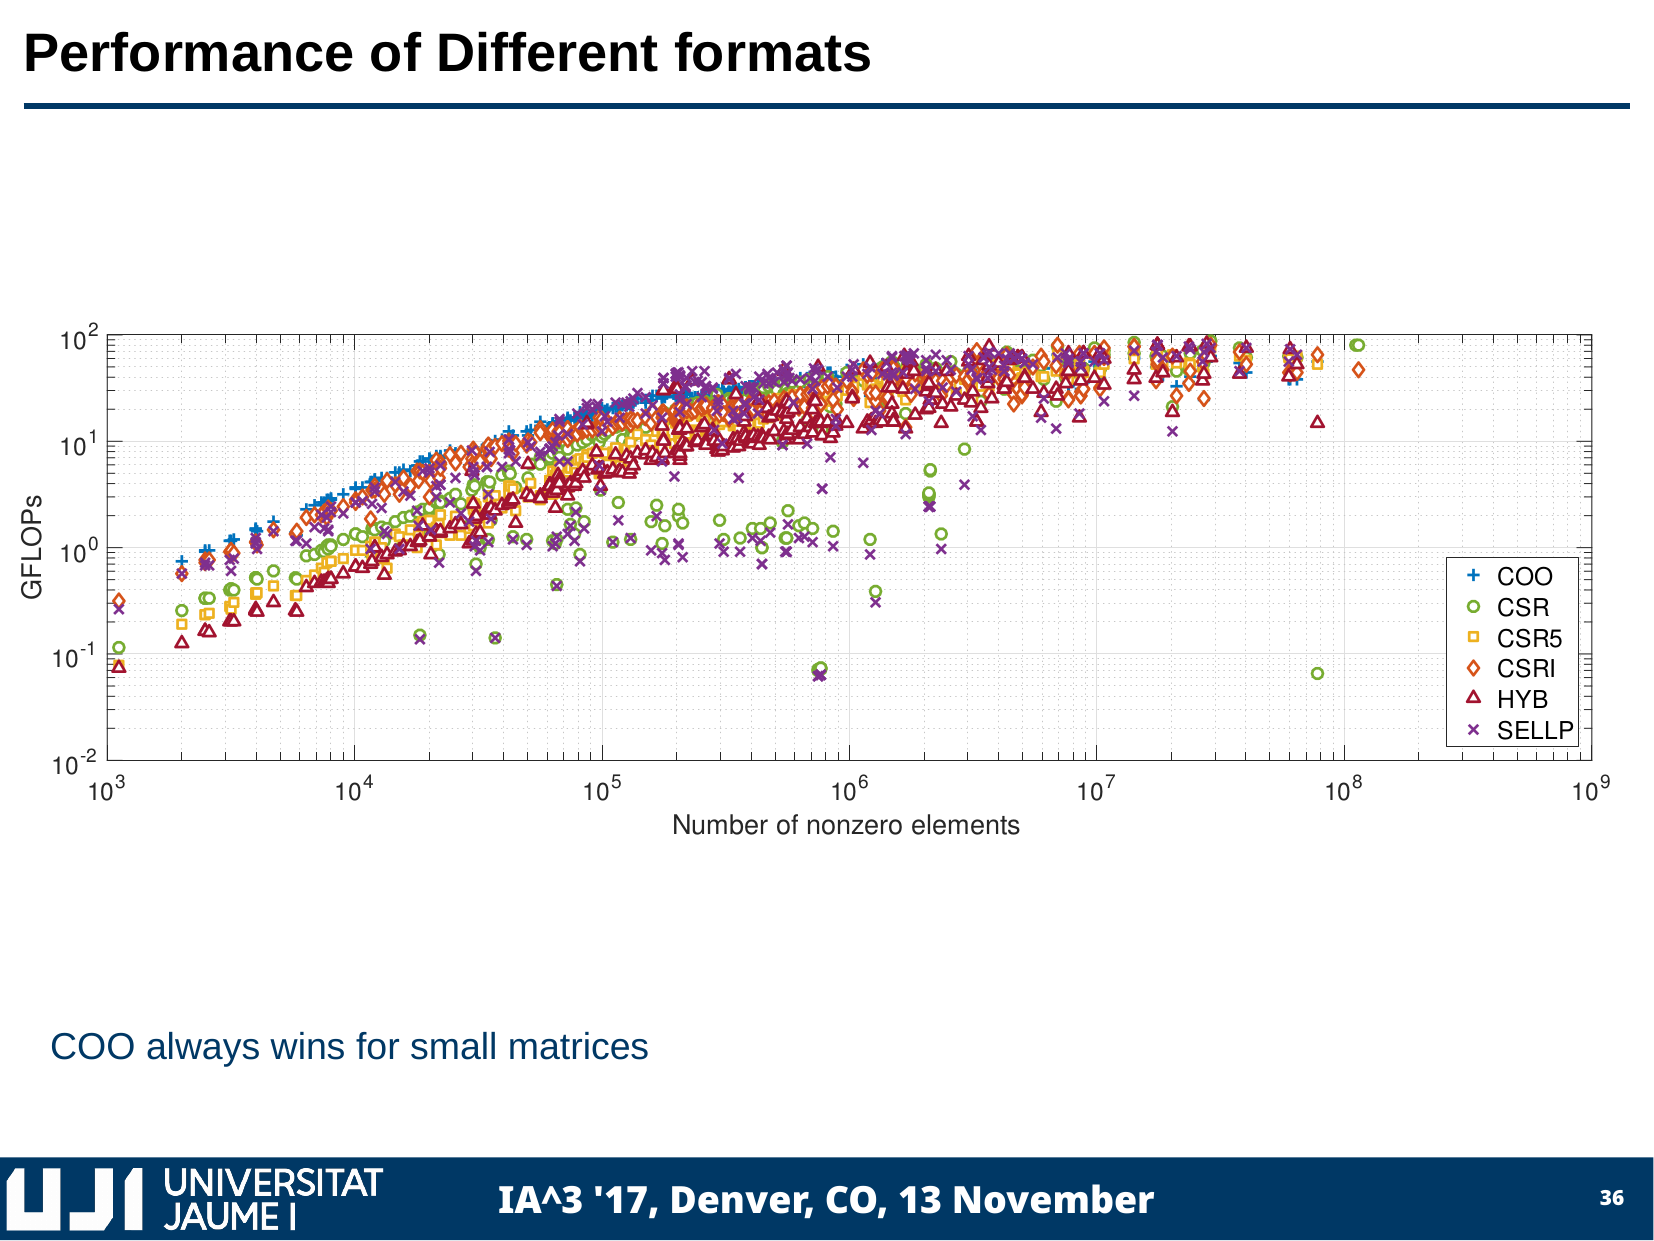

# Performance of Different formats
COO always wins for small matrices
IA^3 '17, Denver, CO, 13 November
36